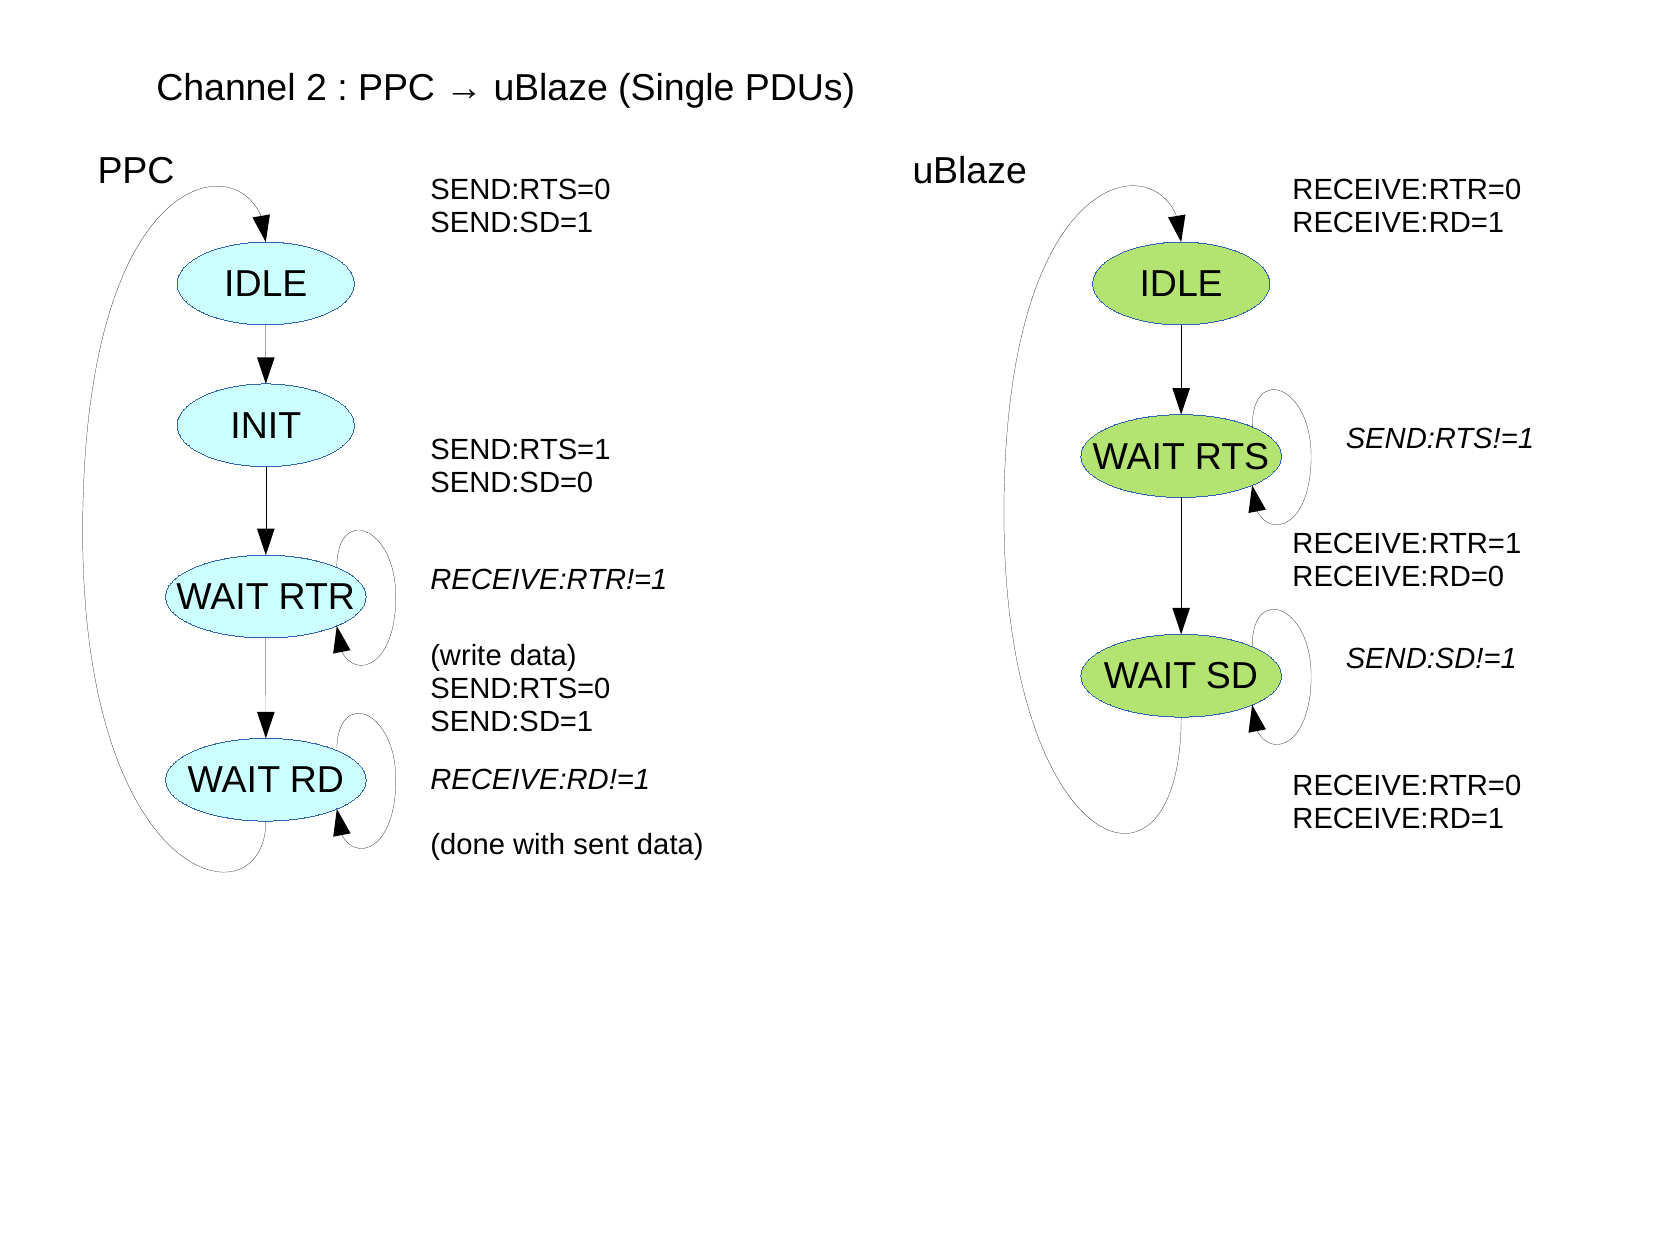

Channel 2 : PPC → uBlaze (Single PDUs)
PPC
uBlaze
SEND:RTS=0
SEND:SD=1
RECEIVE:RTR=0
RECEIVE:RD=1
IDLE
IDLE
INIT
WAIT RTS
SEND:RTS!=1
SEND:RTS=1
SEND:SD=0
RECEIVE:RTR=1
RECEIVE:RD=0
WAIT RTR
RECEIVE:RTR!=1
(write data)
SEND:RTS=0
SEND:SD=1
WAIT SD
SEND:SD!=1
WAIT RD
RECEIVE:RD!=1
RECEIVE:RTR=0
RECEIVE:RD=1
(done with sent data)